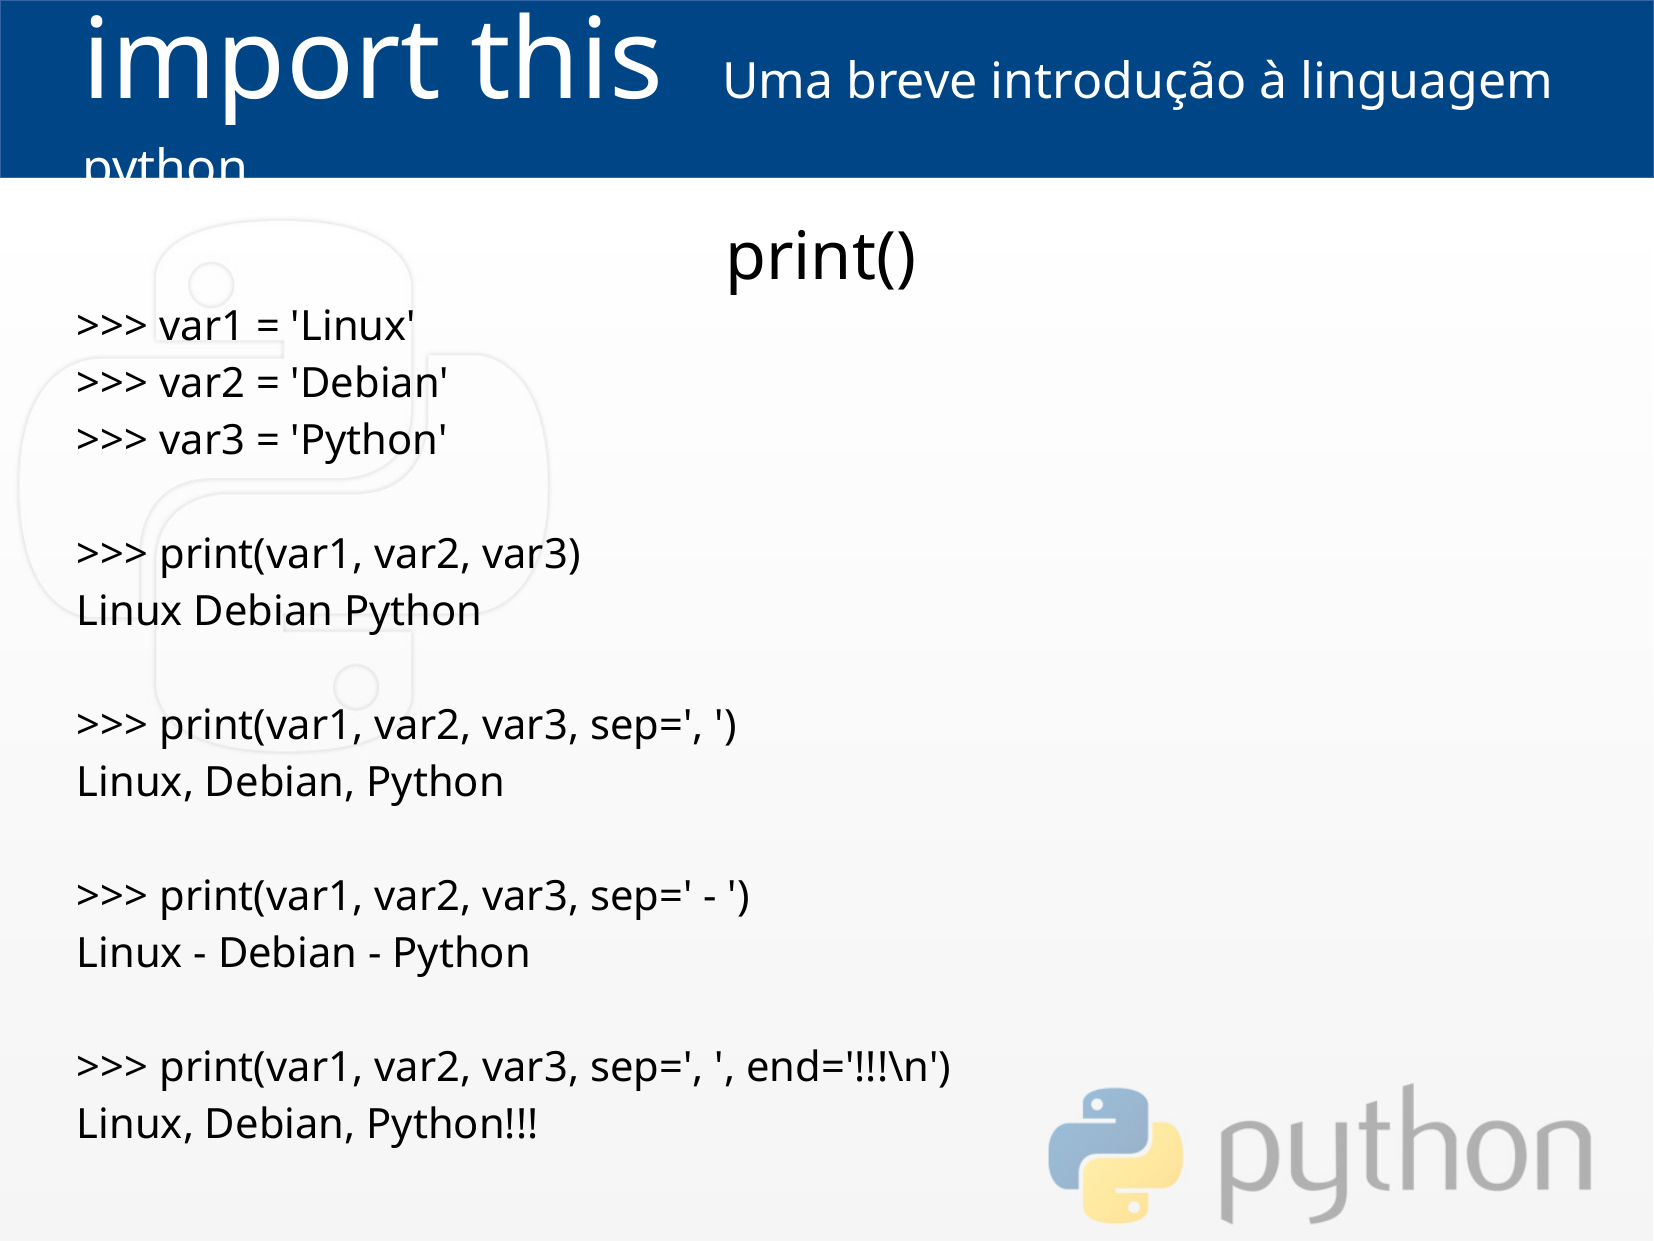

import this Uma breve introdução à linguagem python
print()
# >>> var1 = 'Linux'
>>> var2 = 'Debian'
>>> var3 = 'Python'
>>> print(var1, var2, var3)
Linux Debian Python
>>> print(var1, var2, var3, sep=', ')
Linux, Debian, Python
>>> print(var1, var2, var3, sep=' - ')
Linux - Debian - Python
>>> print(var1, var2, var3, sep=', ', end='!!!\n')
Linux, Debian, Python!!!